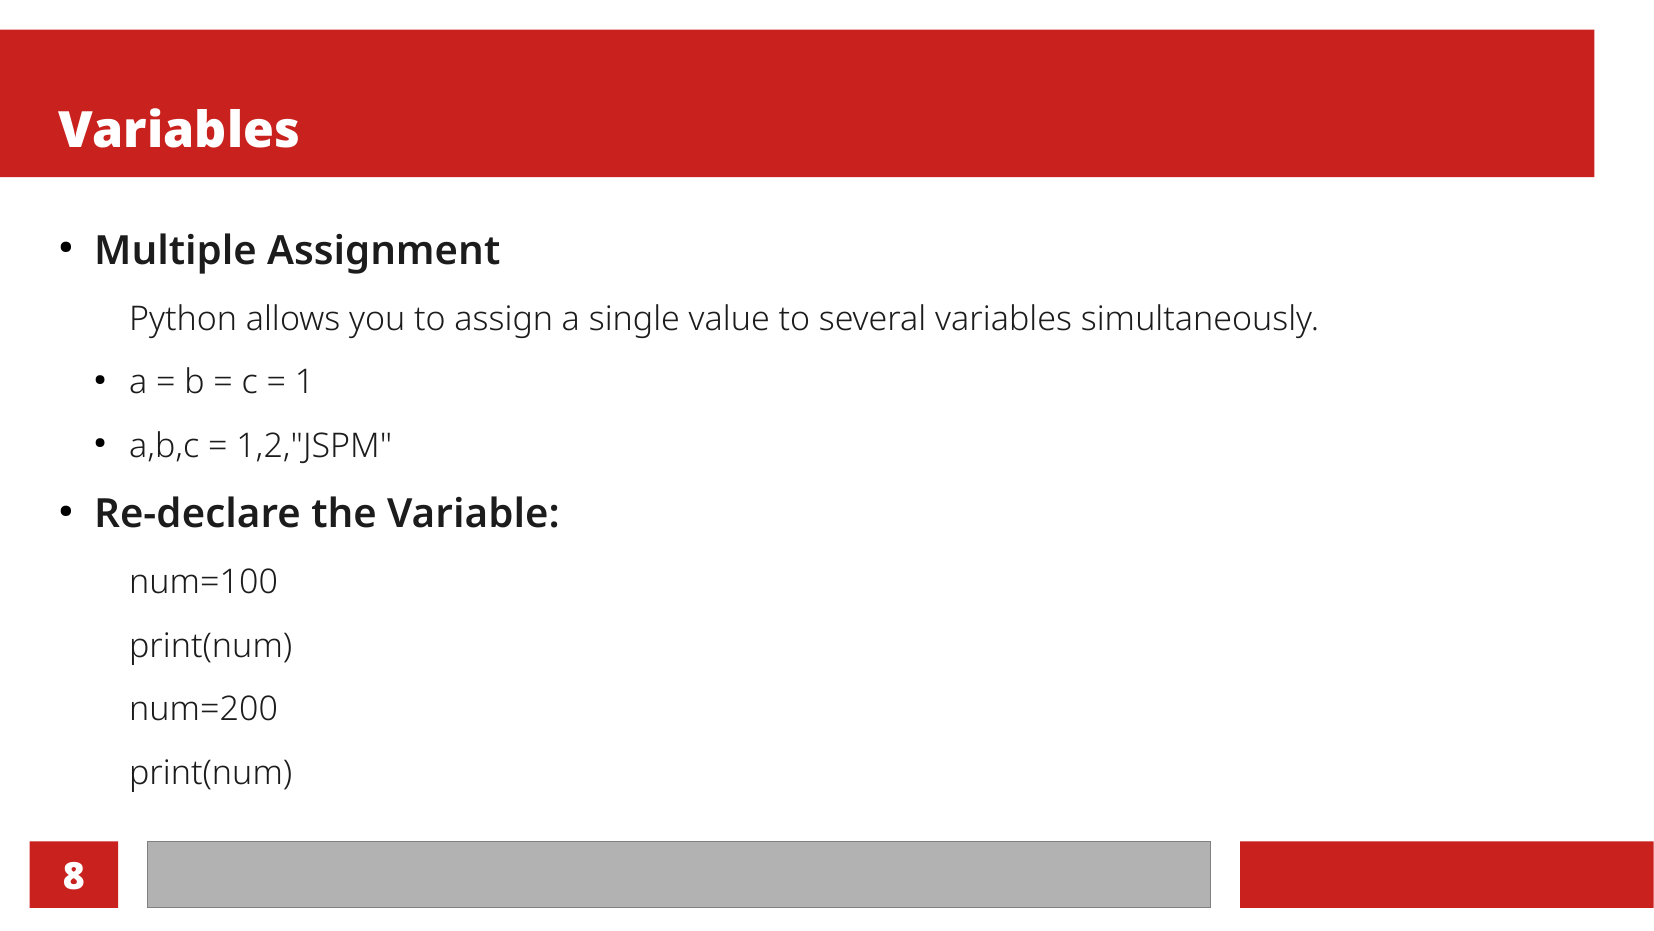

# Variables
Multiple Assignment
Python allows you to assign a single value to several variables simultaneously.
a = b = c = 1
a,b,c = 1,2,"JSPM"
Re-declare the Variable:
num=100
print(num)
num=200
print(num)
8